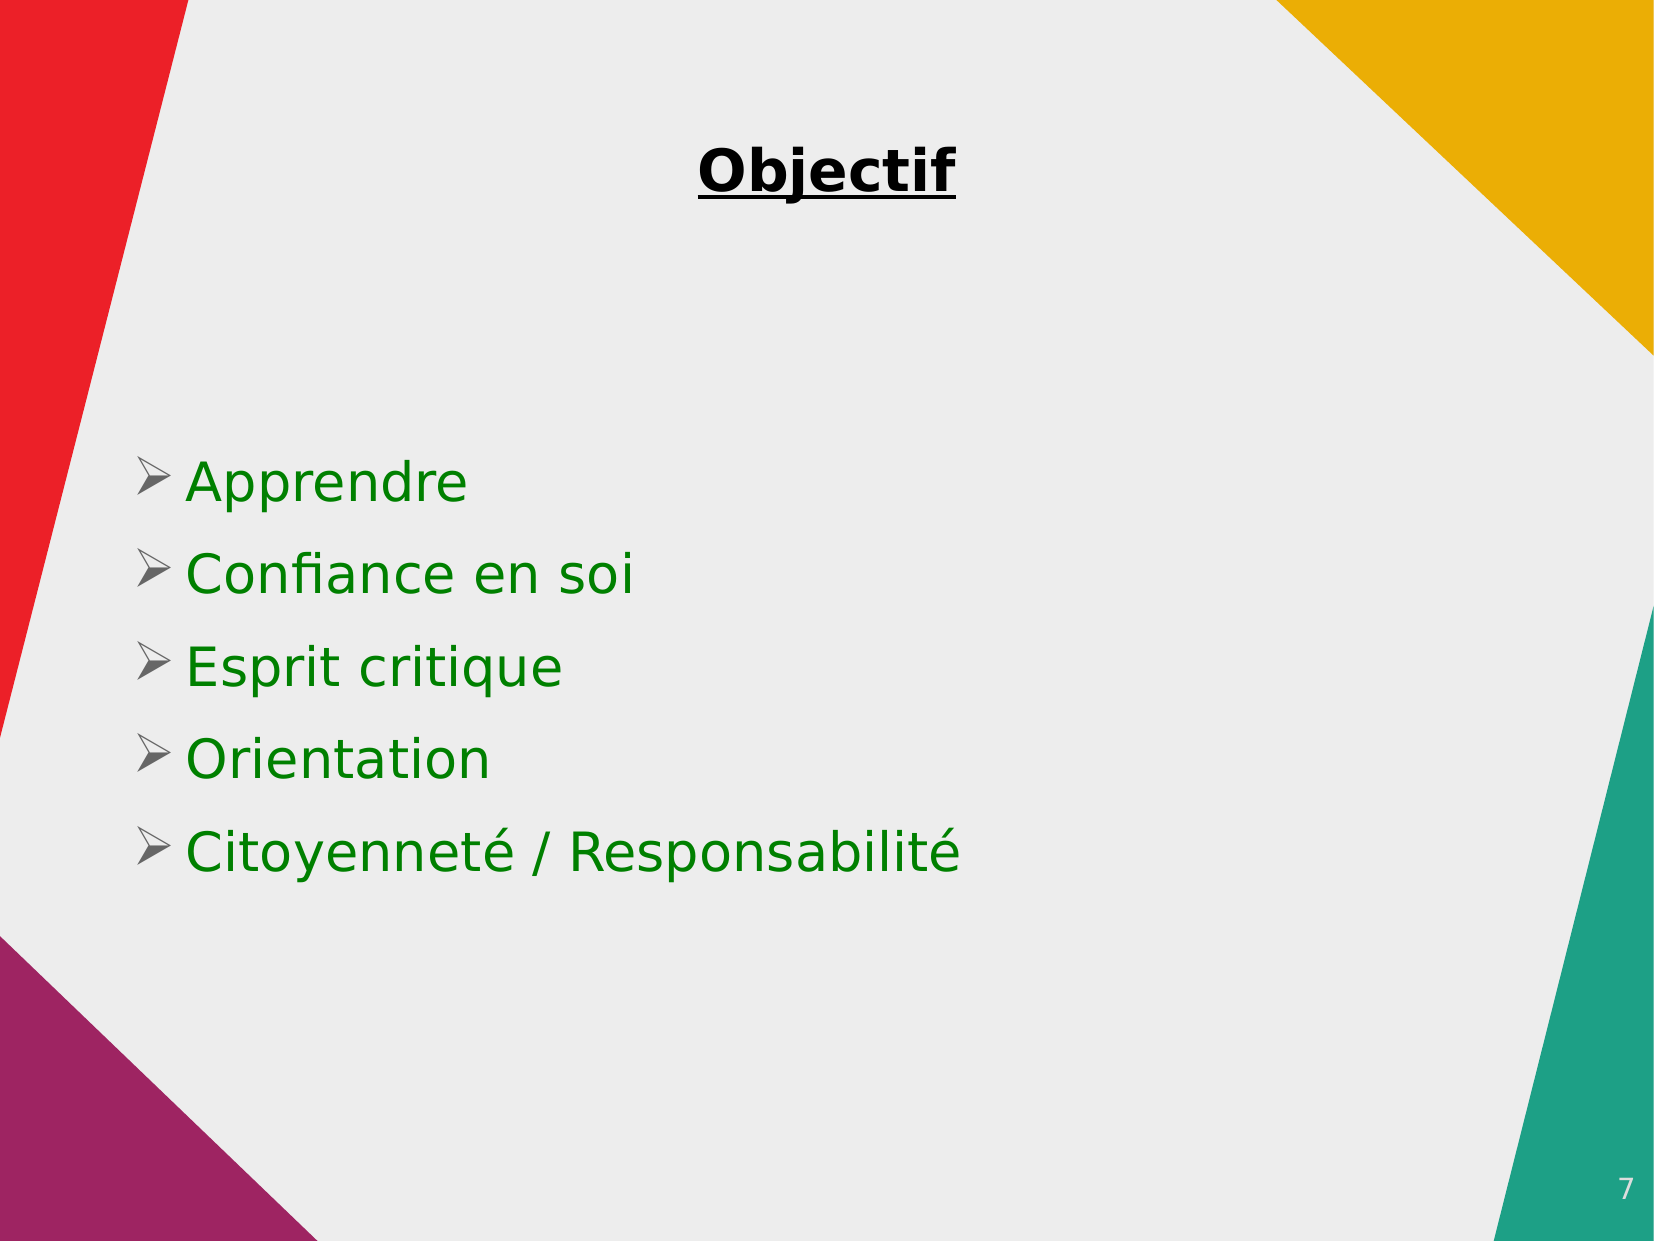

# Objectif
Apprendre
Confiance en soi
Esprit critique
Orientation
Citoyenneté / Responsabilité
7